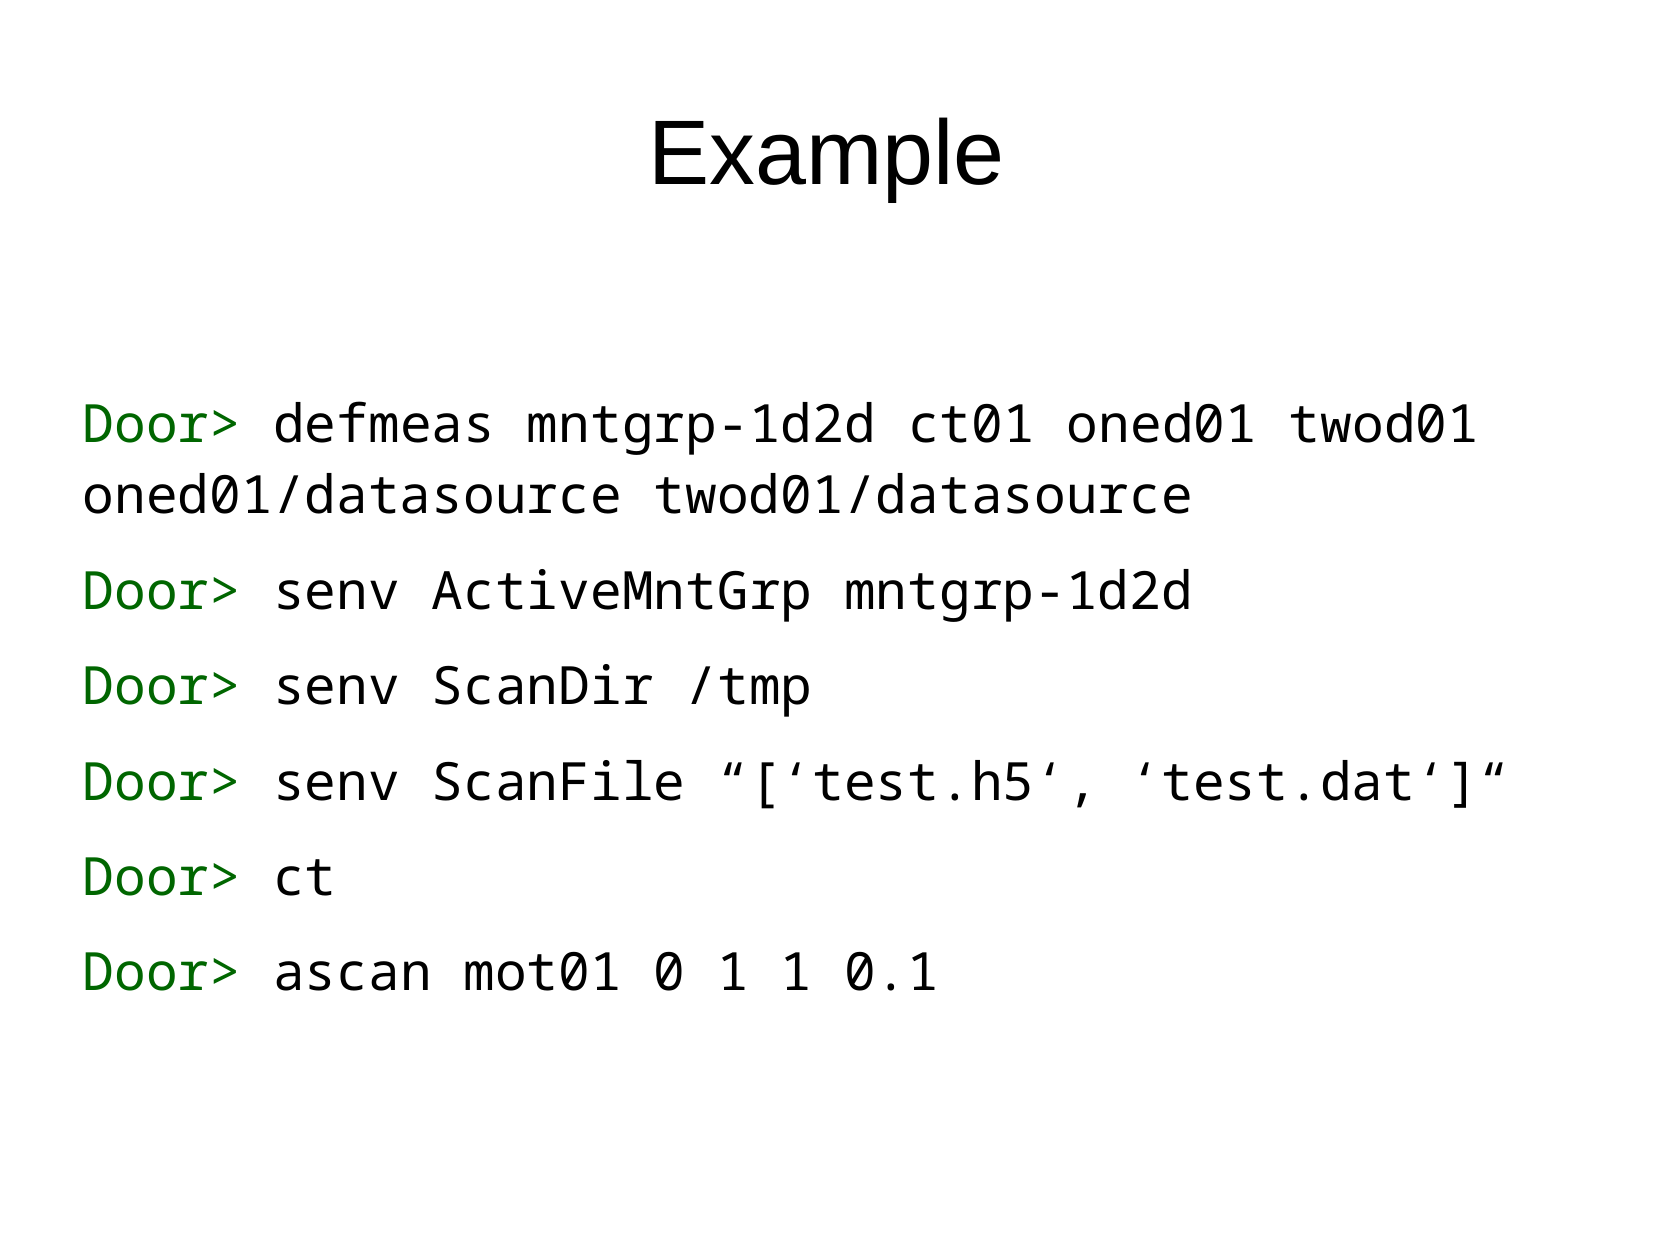

# Example
Door> defmeas mntgrp-1d2d ct01 oned01 twod01 oned01/datasource twod01/datasource
Door> senv ActiveMntGrp mntgrp-1d2d
Door> senv ScanDir /tmp
Door> senv ScanFile “[‘test.h5‘, ‘test.dat‘]“
Door> ct
Door> ascan mot01 0 1 1 0.1